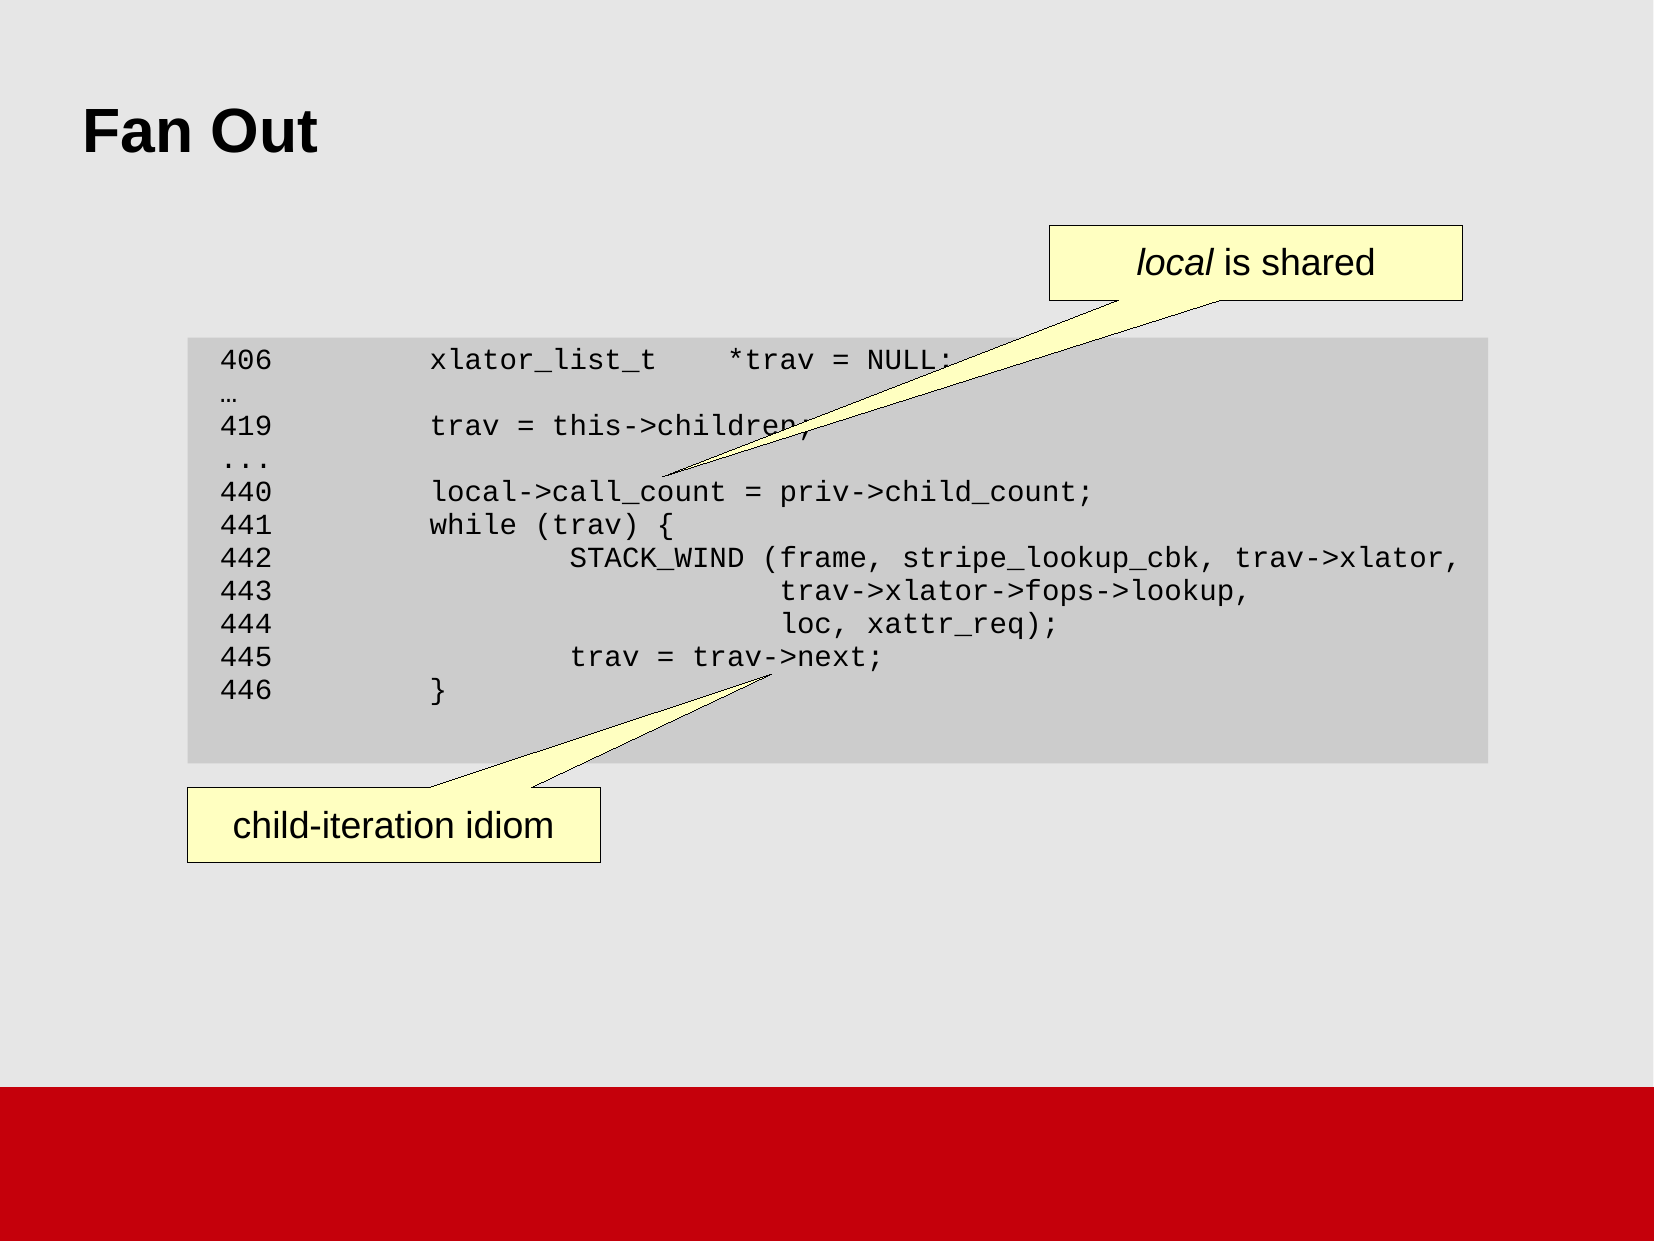

# Fan Out
local is shared
 406 xlator_list_t *trav = NULL;
 …
 419 trav = this->children;
 ...
 440 local->call_count = priv->child_count;
 441 while (trav) {
 442 STACK_WIND (frame, stripe_lookup_cbk, trav->xlator,
 443 trav->xlator->fops->lookup,
 444 loc, xattr_req);
 445 trav = trav->next;
 446 }
child-iteration idiom